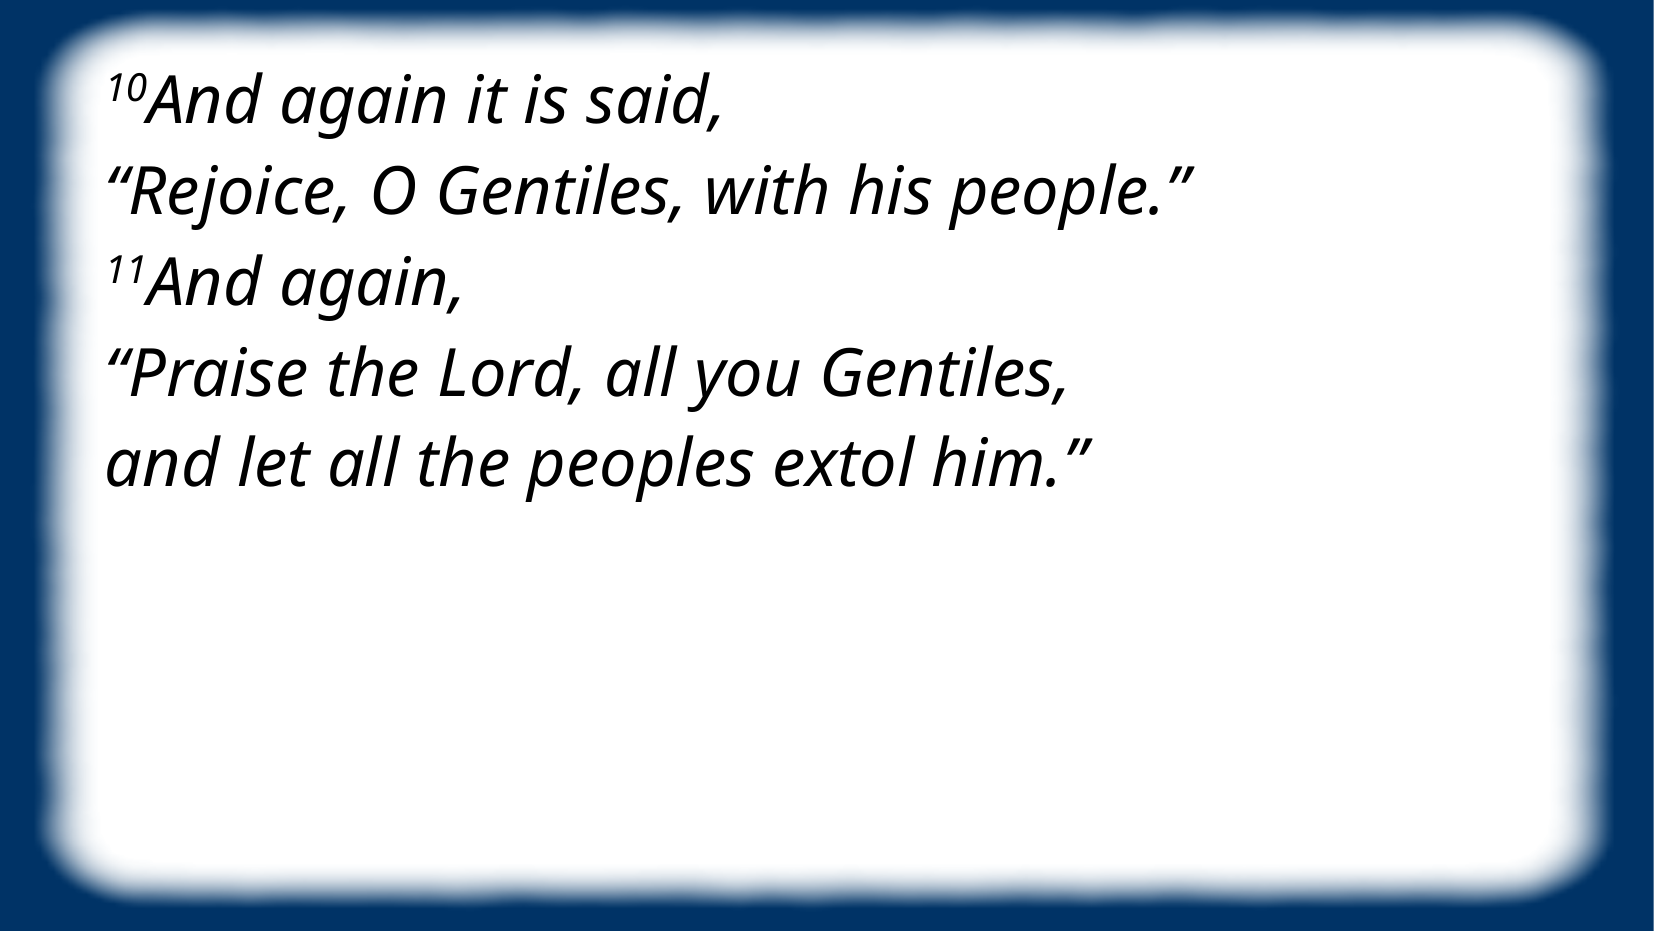

10And again it is said,
“Rejoice, O Gentiles, with his people.”
11And again,
“Praise the Lord, all you Gentiles,
and let all the peoples extol him.”